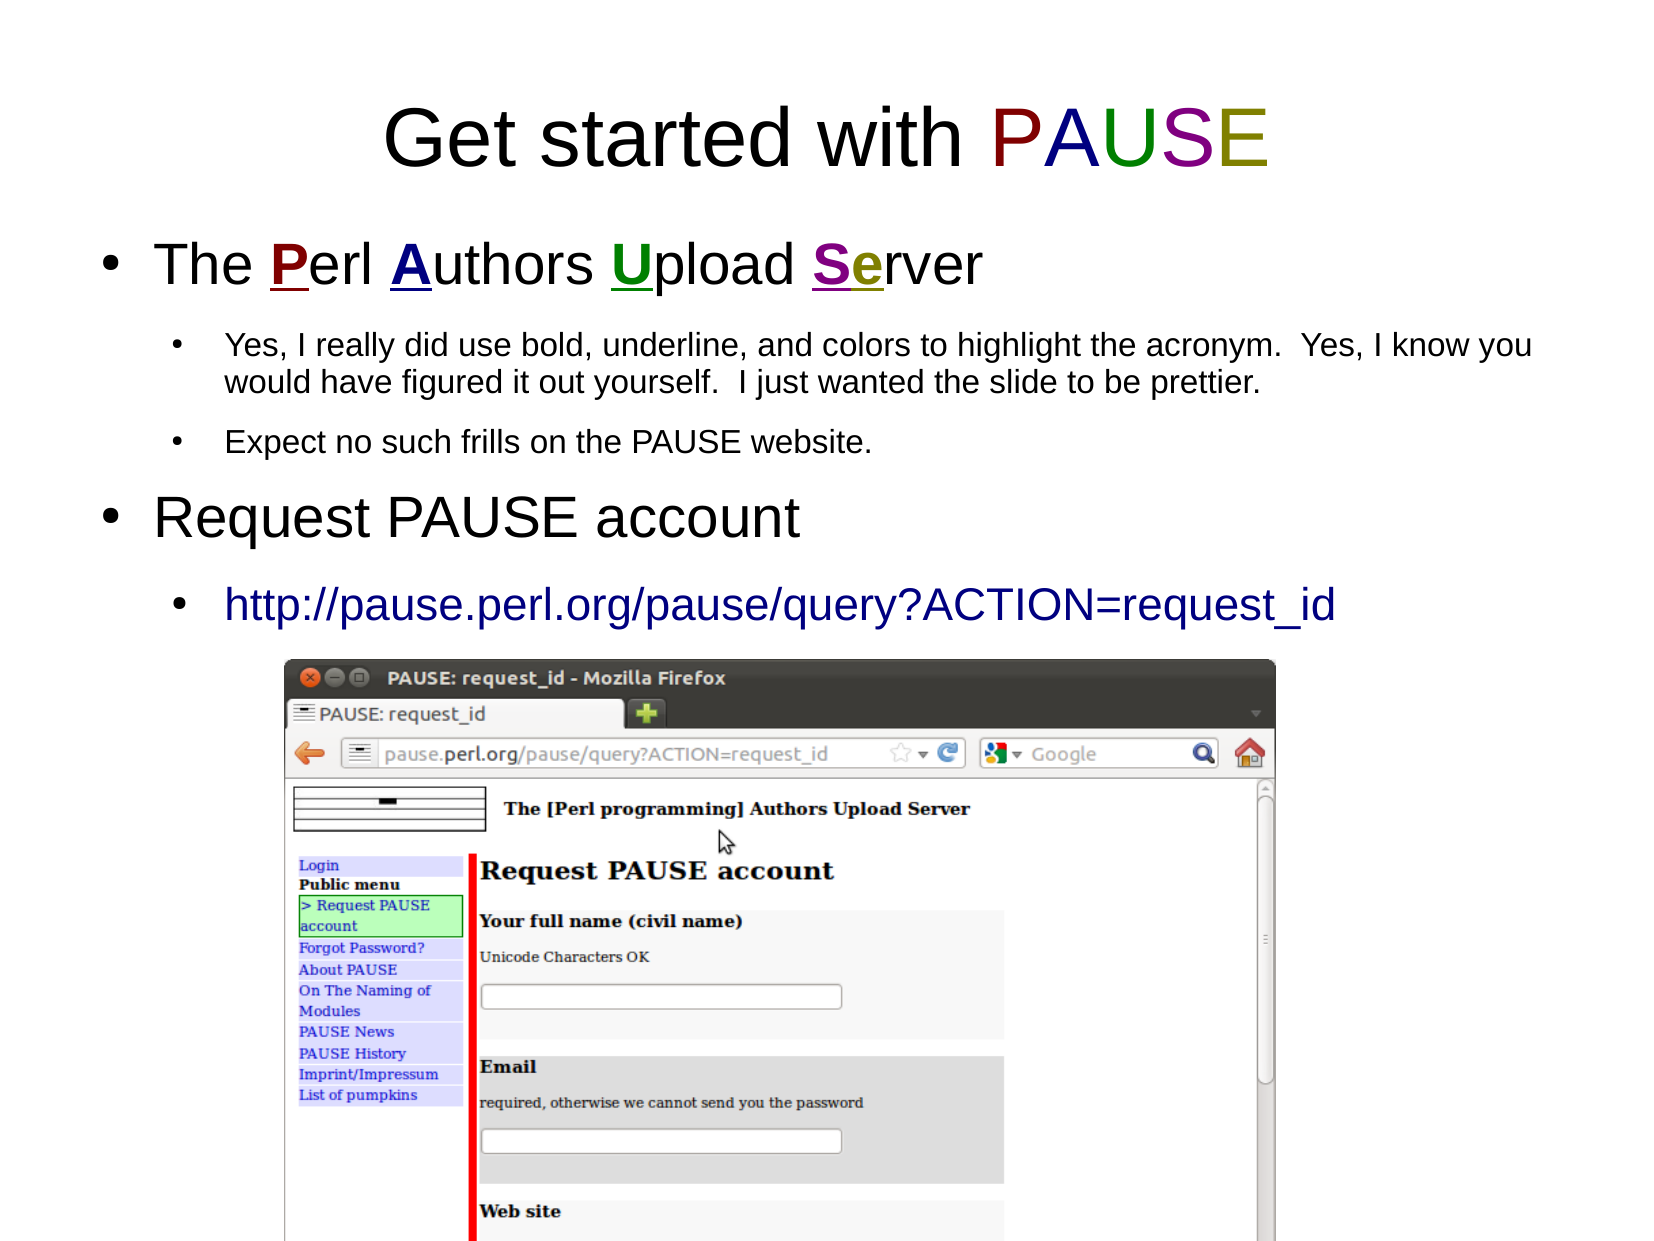

# Get started with PAUSE
The Perl Authors Upload Server
Yes, I really did use bold, underline, and colors to highlight the acronym. Yes, I know you would have figured it out yourself. I just wanted the slide to be prettier.
Expect no such frills on the PAUSE website.
Request PAUSE account
http://pause.perl.org/pause/query?ACTION=request_id